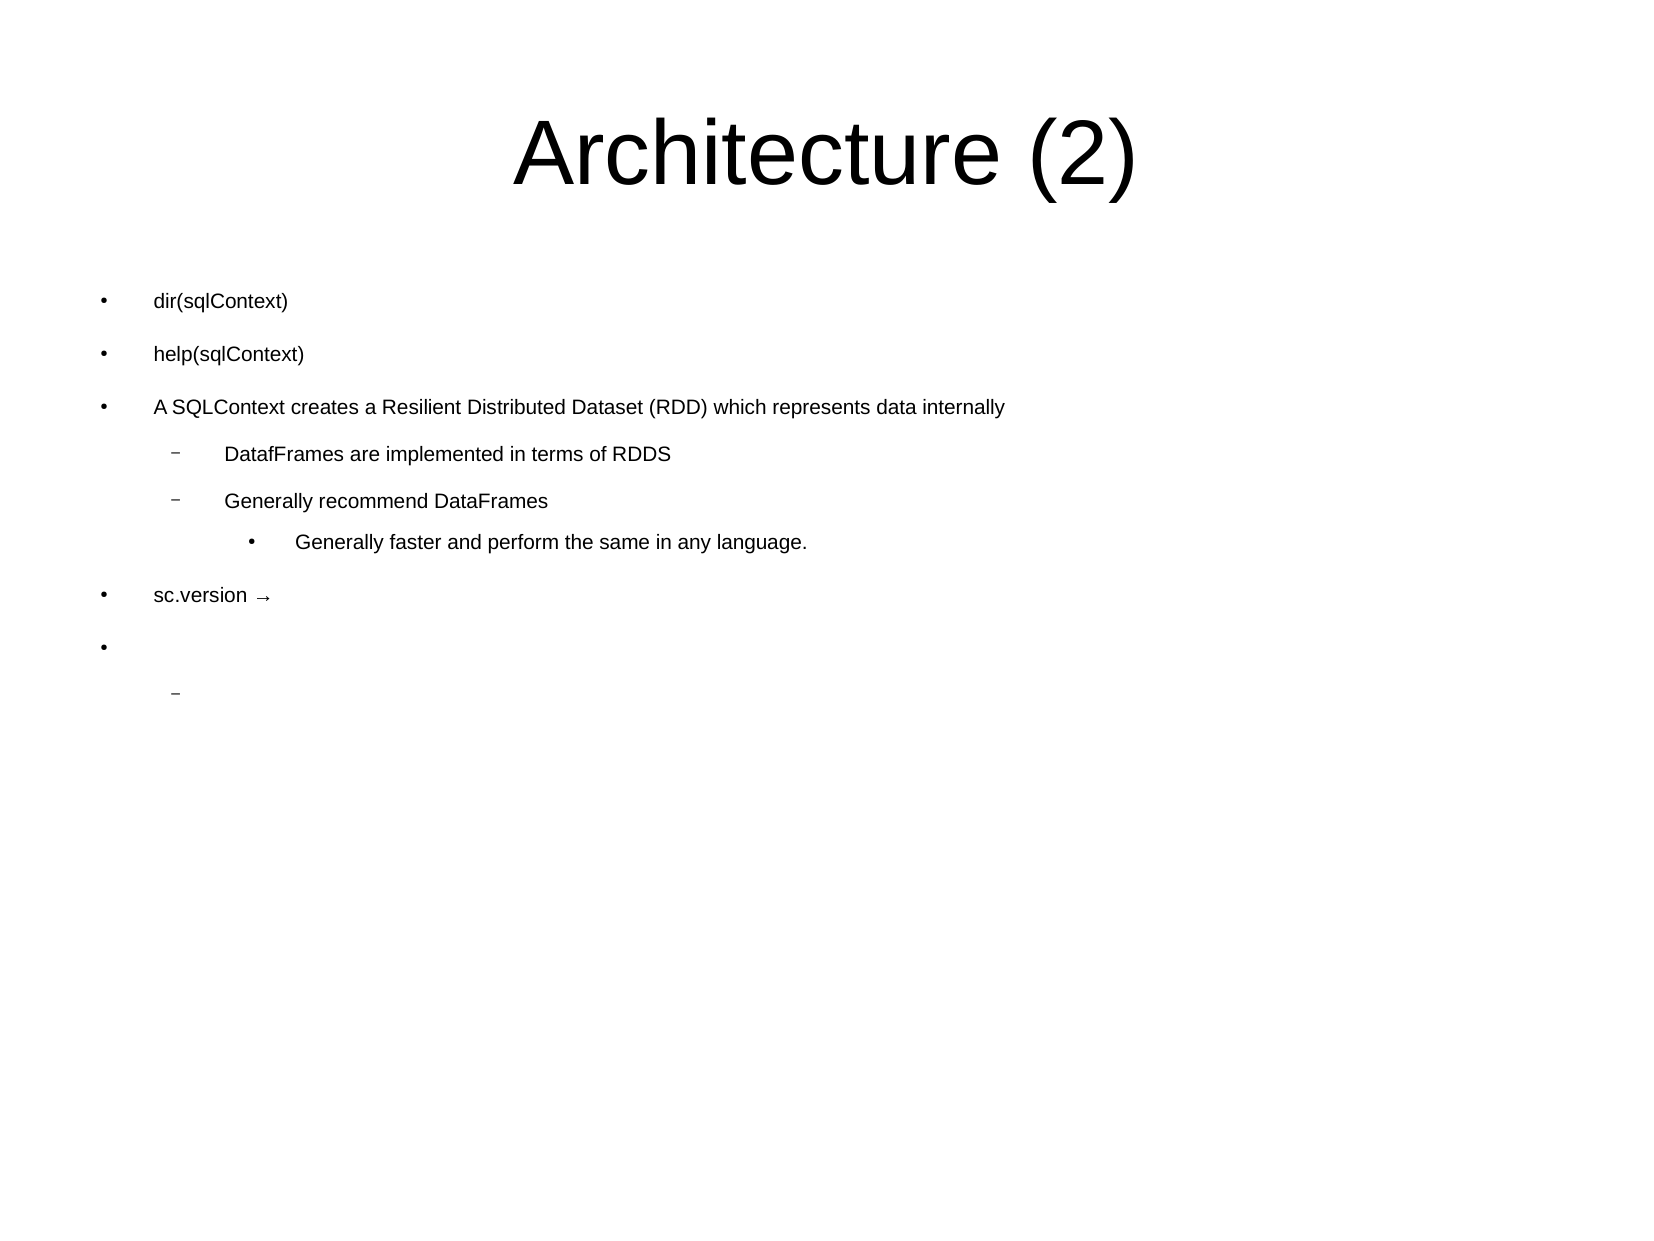

# Architecture (2)
dir(sqlContext)
help(sqlContext)
A SQLContext creates a Resilient Distributed Dataset (RDD) which represents data internally
DatafFrames are implemented in terms of RDDS
Generally recommend DataFrames
Generally faster and perform the same in any language.
sc.version →